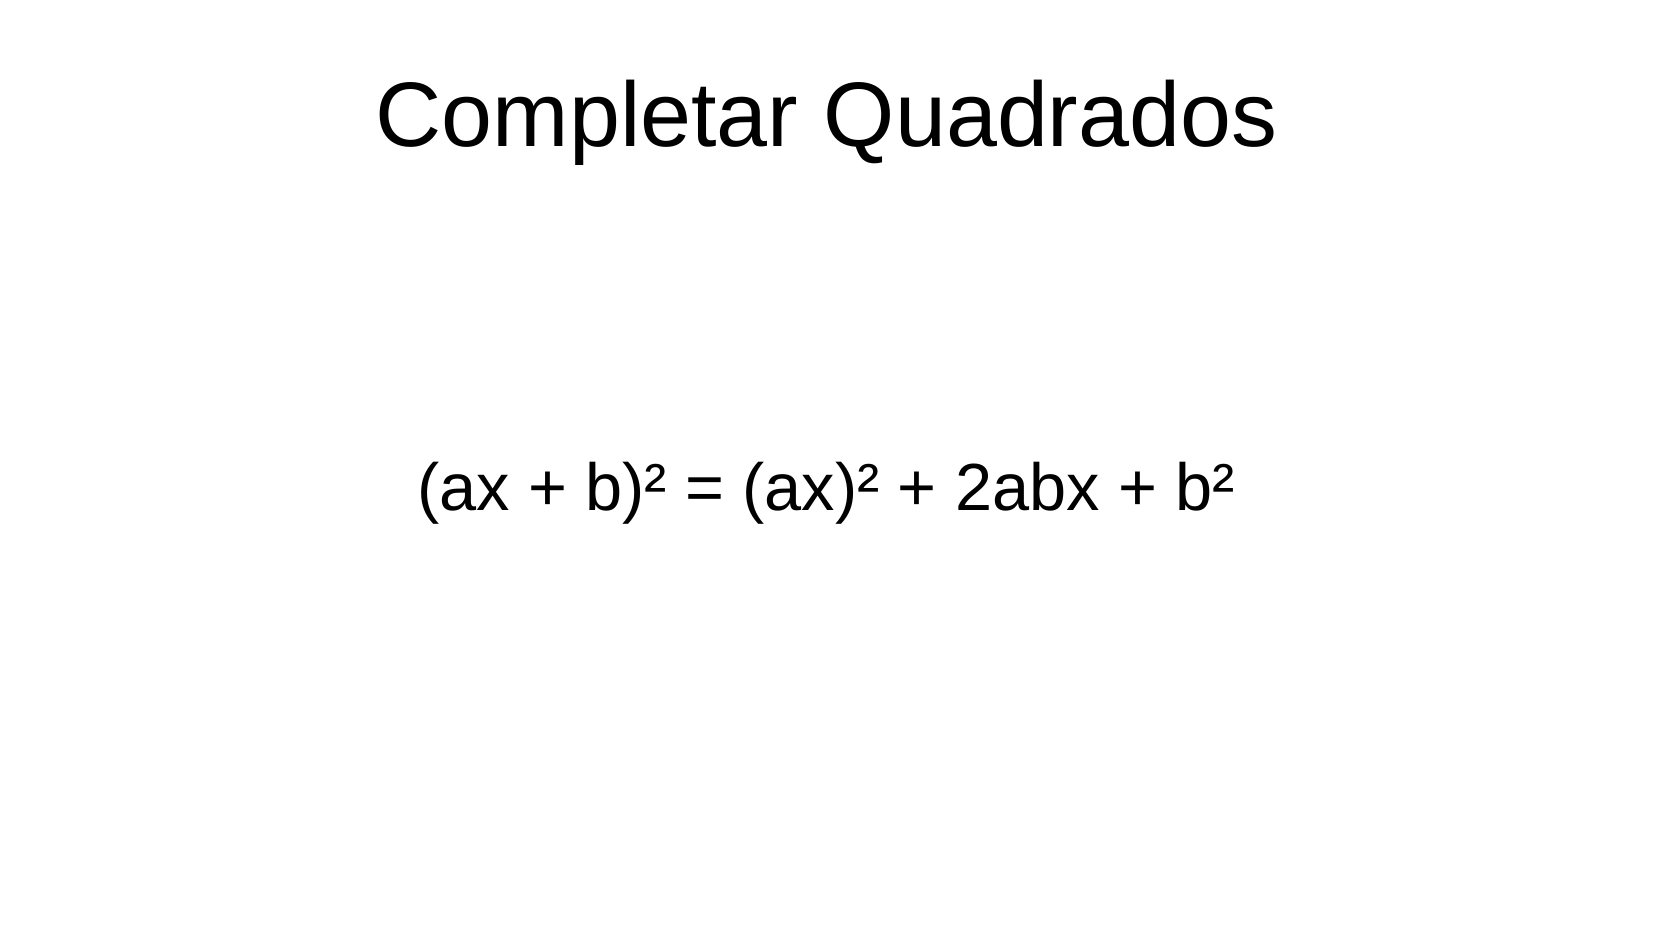

# Completar Quadrados
(ax + b)² = (ax)² + 2abx + b²